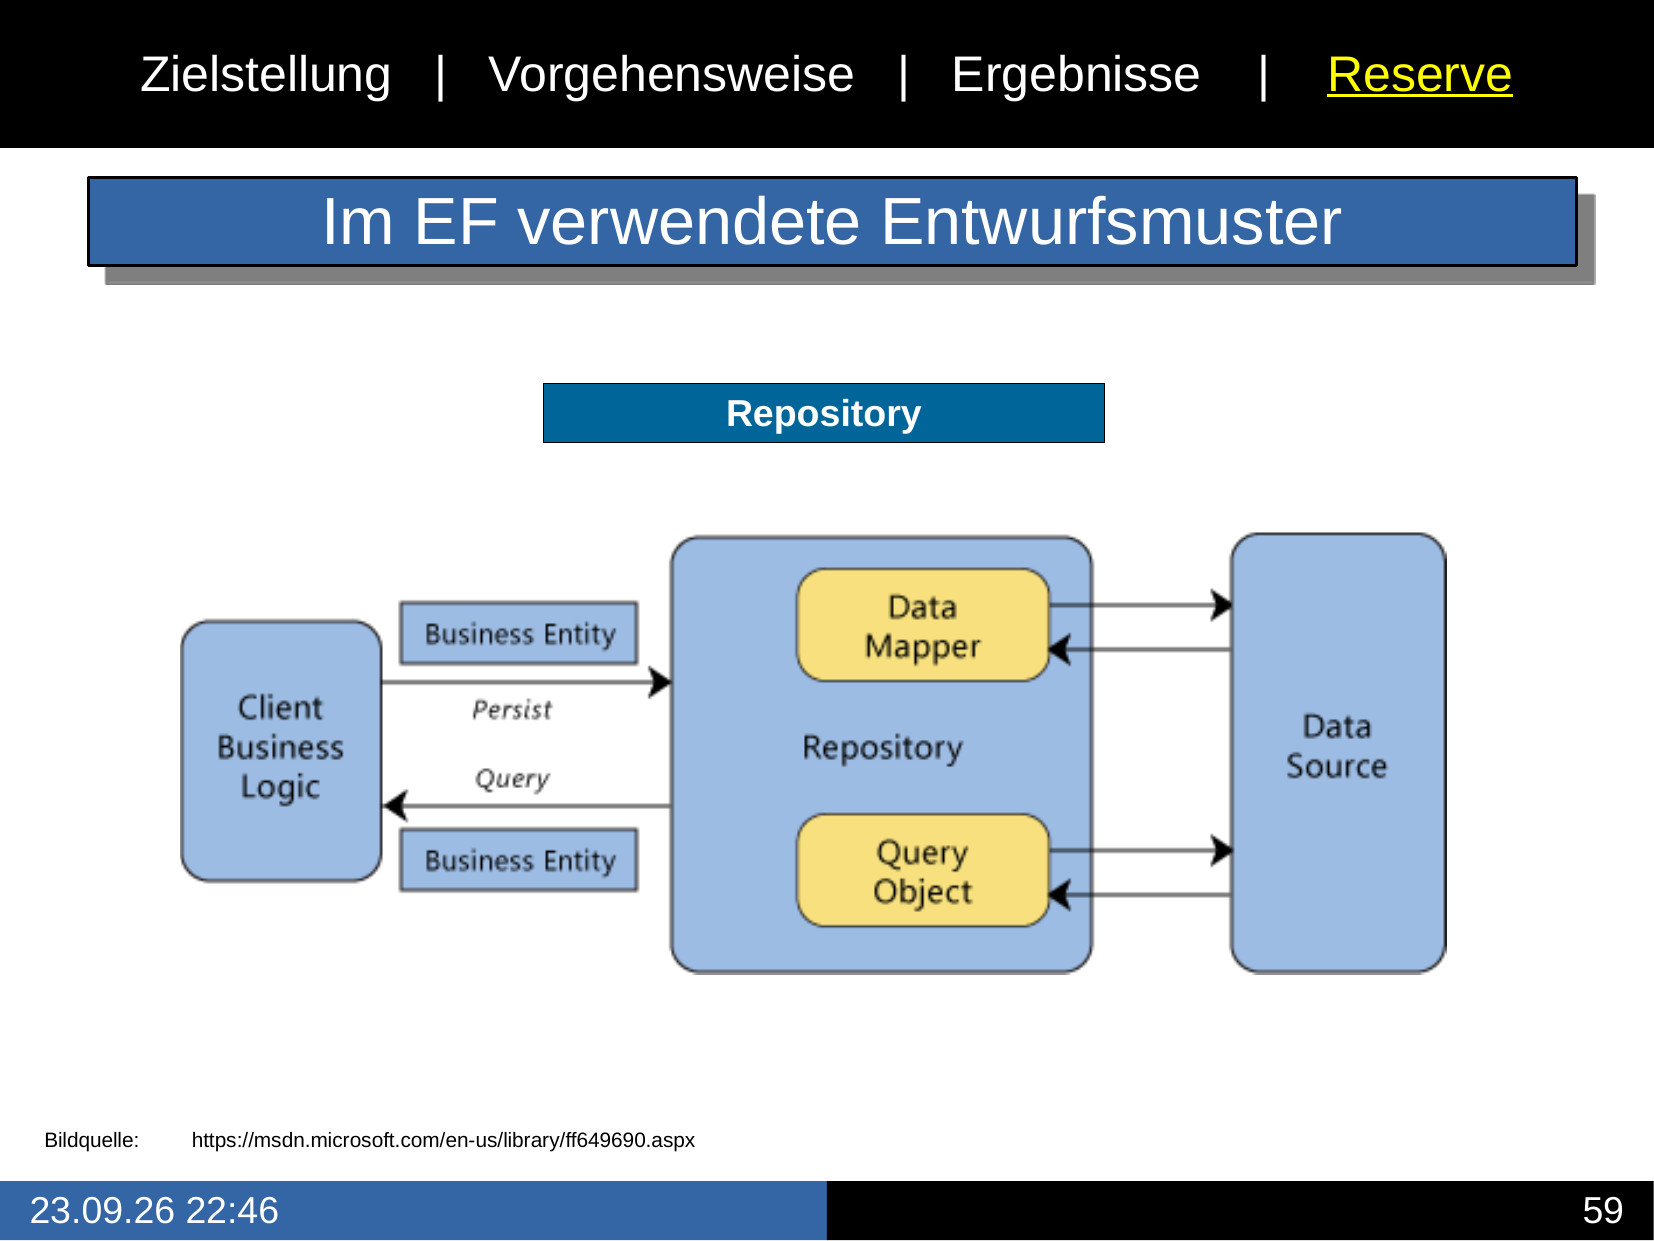

Zielstellung | Vorgehensweise | Ergebnisse | Reserve
# Im EF verwendete Entwurfsmuster
Repository
Bildquelle: 	https://msdn.microsoft.com/en-us/library/ff649690.aspx
59